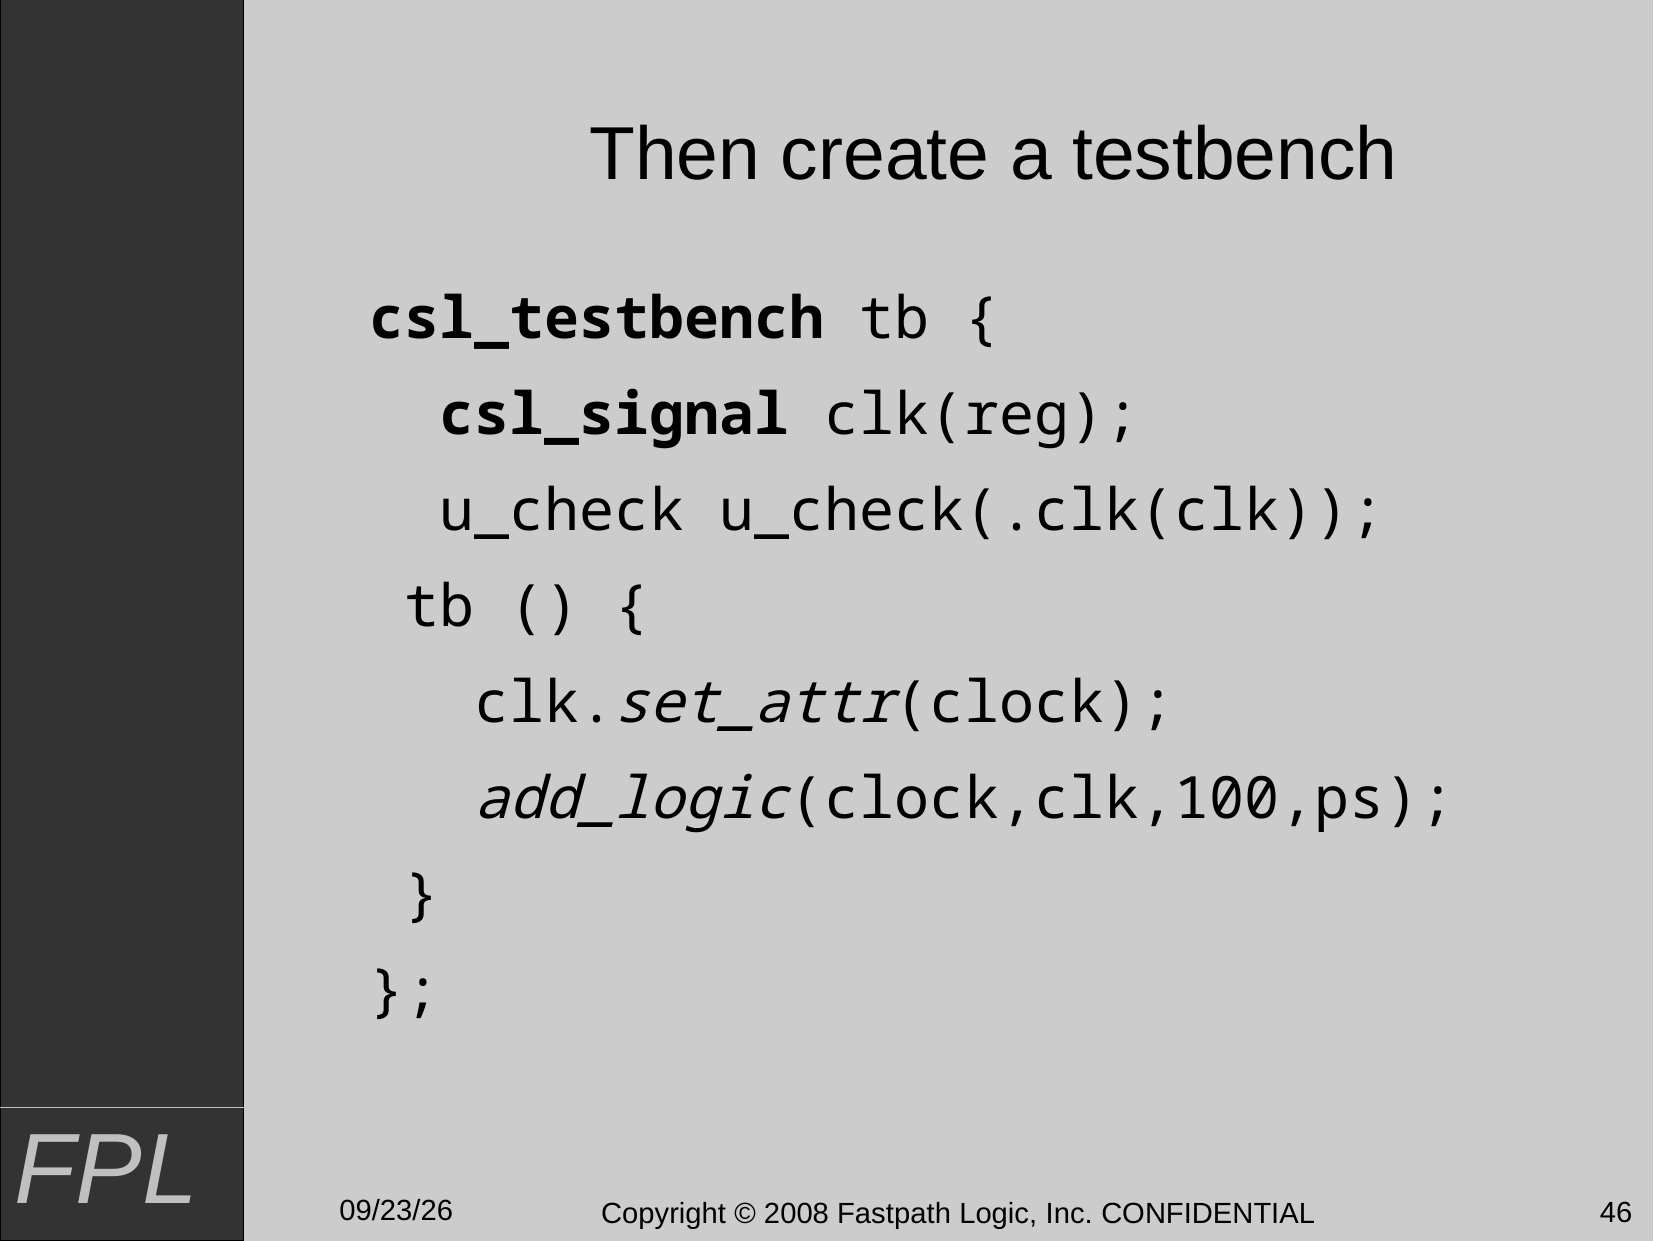

# Then create a testbench
csl_testbench tb {
 csl_signal clk(reg);
 u_check u_check(.clk(clk));
 tb () {
 clk.set_attr(clock);
 add_logic(clock,clk,100,ps);
 }
};
46
© 2008 FASTPATH LOGIC INC.